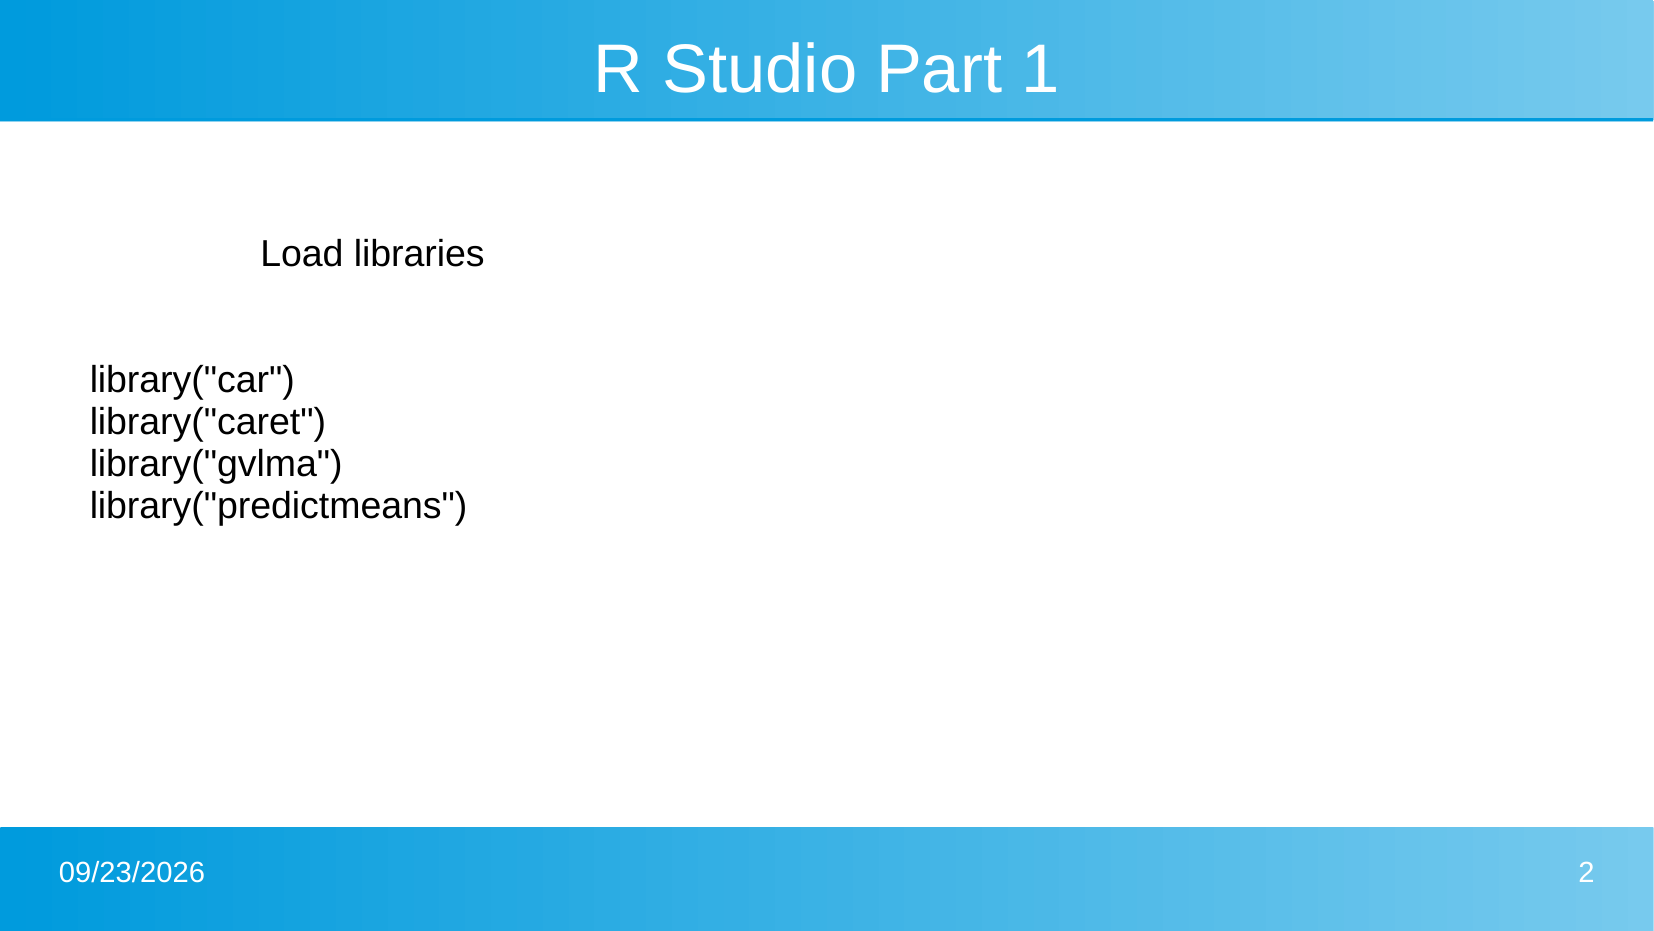

# R Studio Part 1
Load libraries
library("car")
library("caret")
library("gvlma")
library("predictmeans")
2